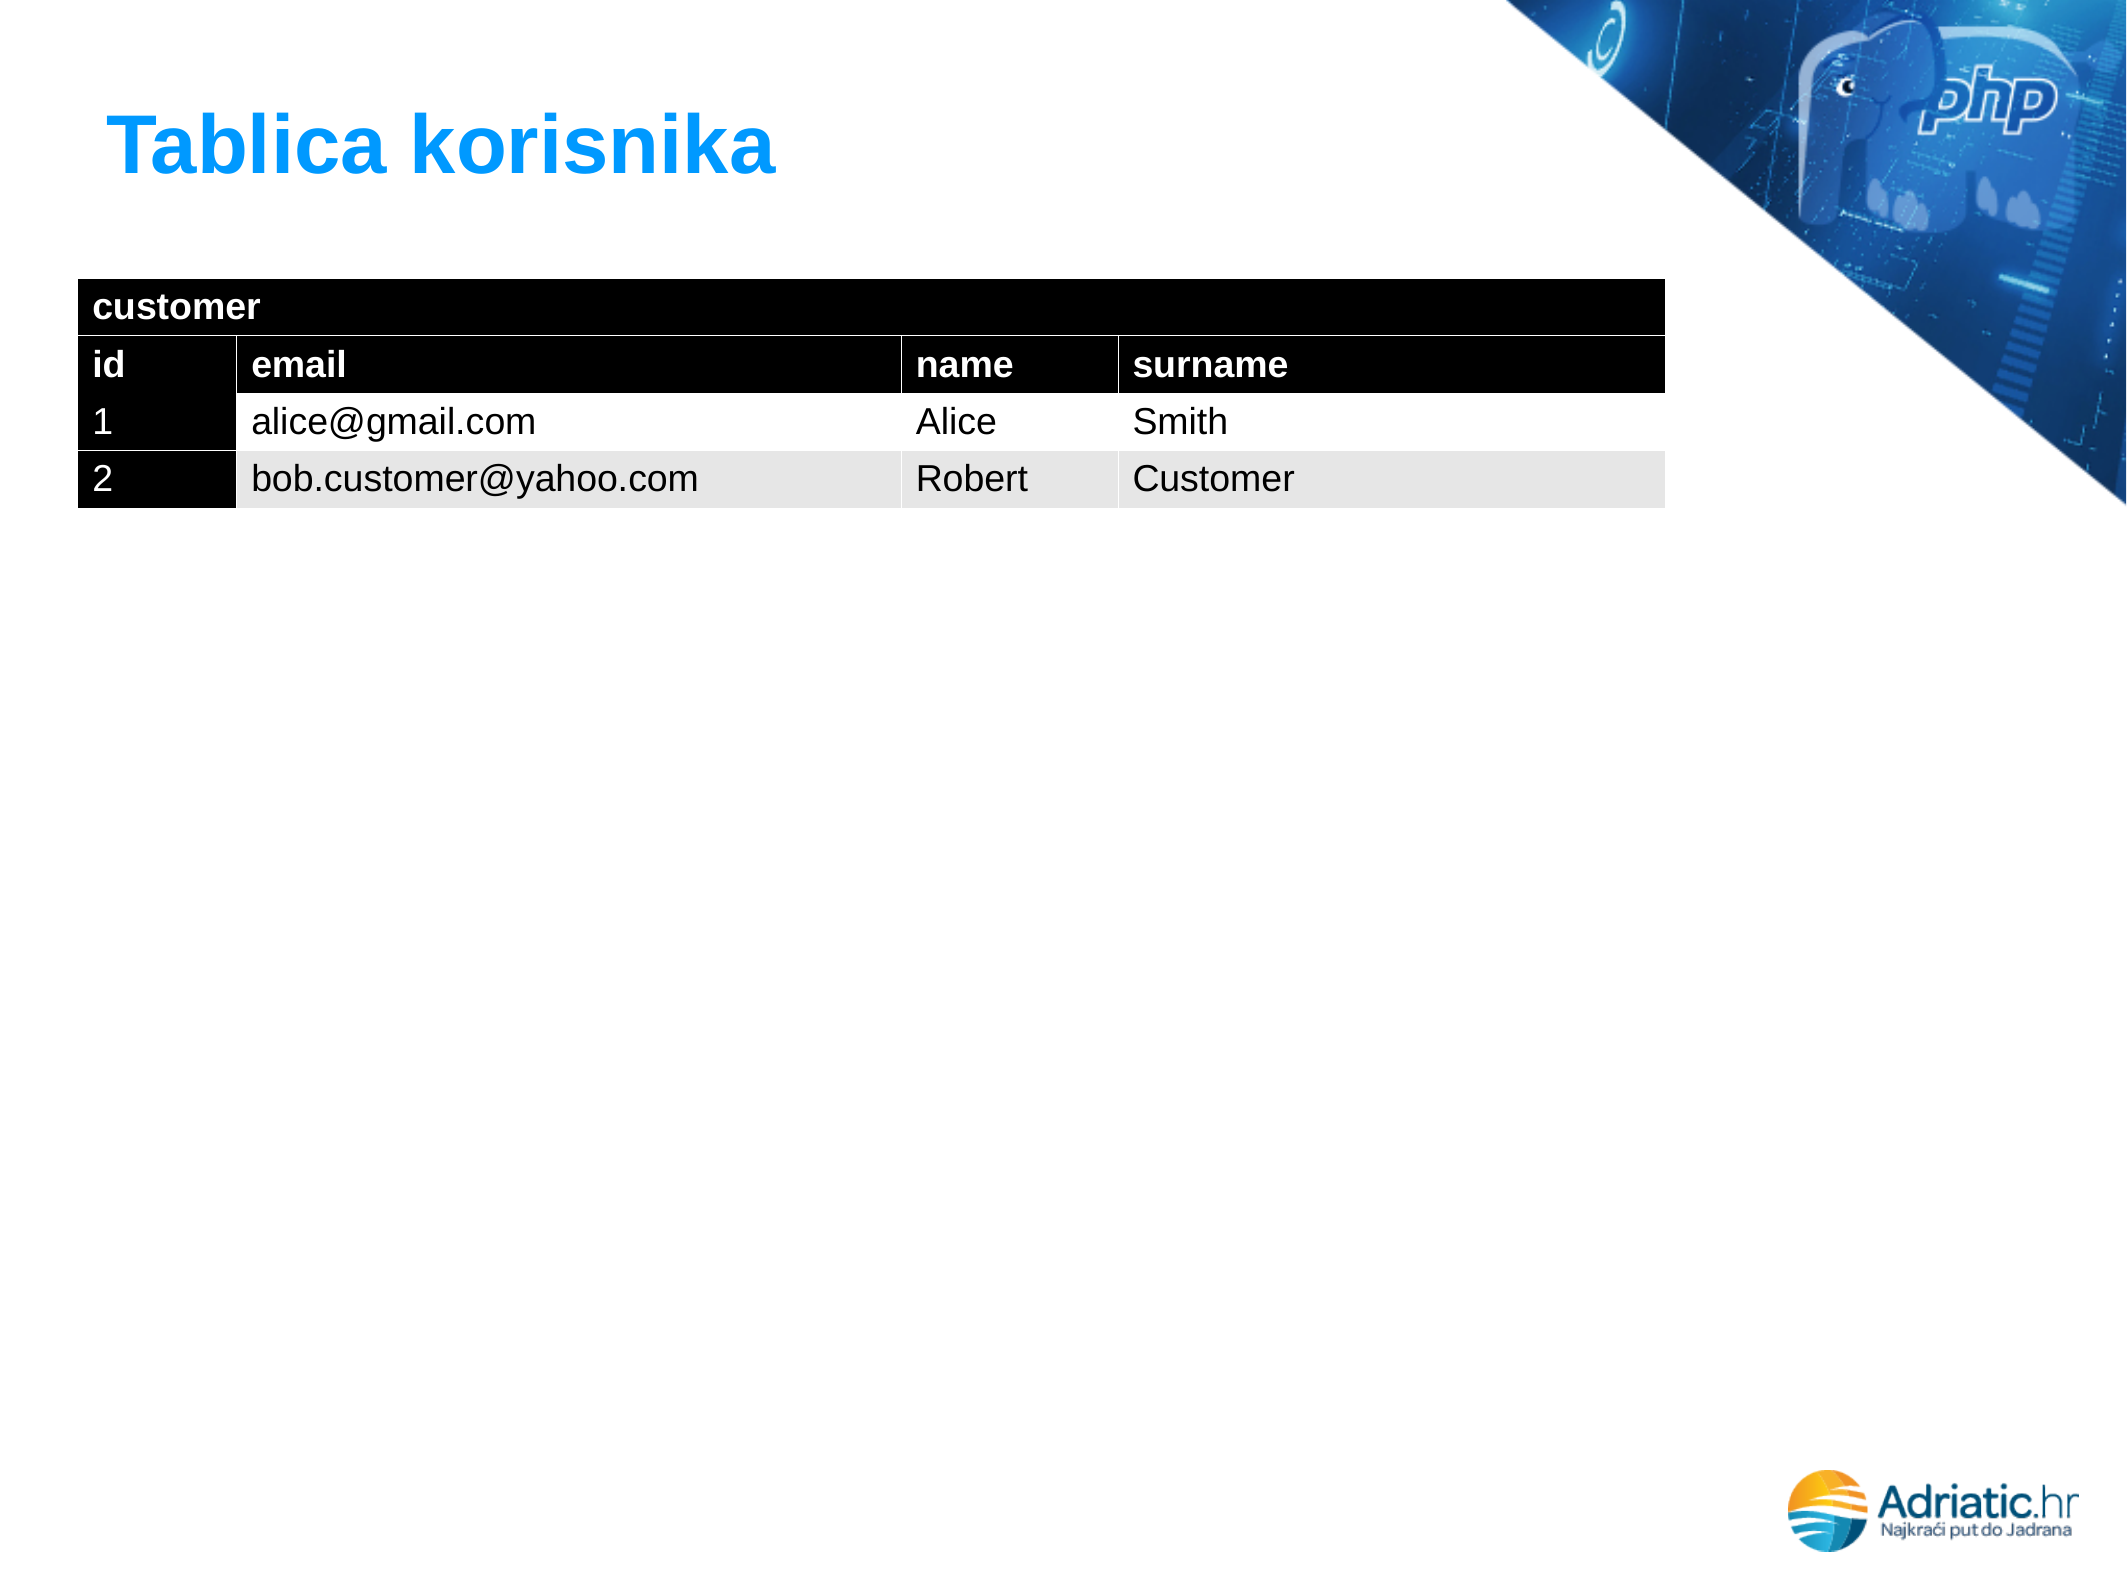

# Tablica korisnika
| customer | | | |
| --- | --- | --- | --- |
| id | email | name | surname |
| 1 | alice@gmail.com | Alice | Smith |
| 2 | bob.customer@yahoo.com | Robert | Customer |